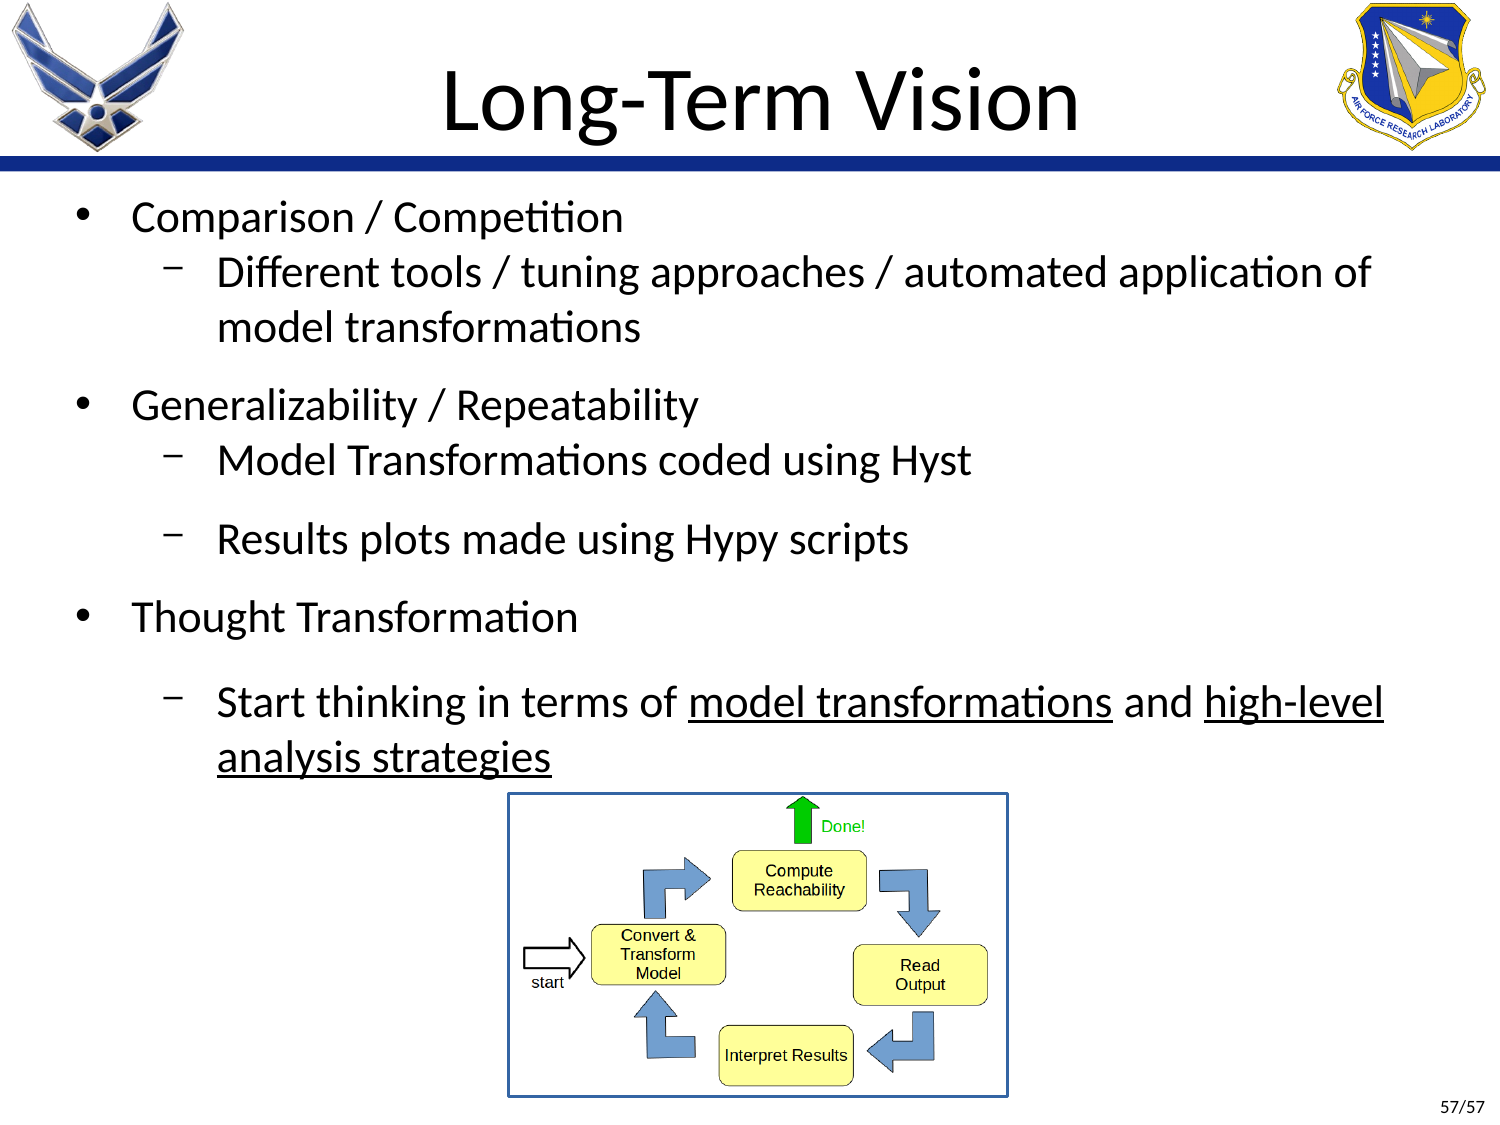

# Long-Term Vision
Comparison / Competition
Different tools / tuning approaches / automated application of model transformations
Generalizability / Repeatability
Model Transformations coded using Hyst
Results plots made using Hypy scripts
Thought Transformation
Start thinking in terms of model transformations and high-level analysis strategies